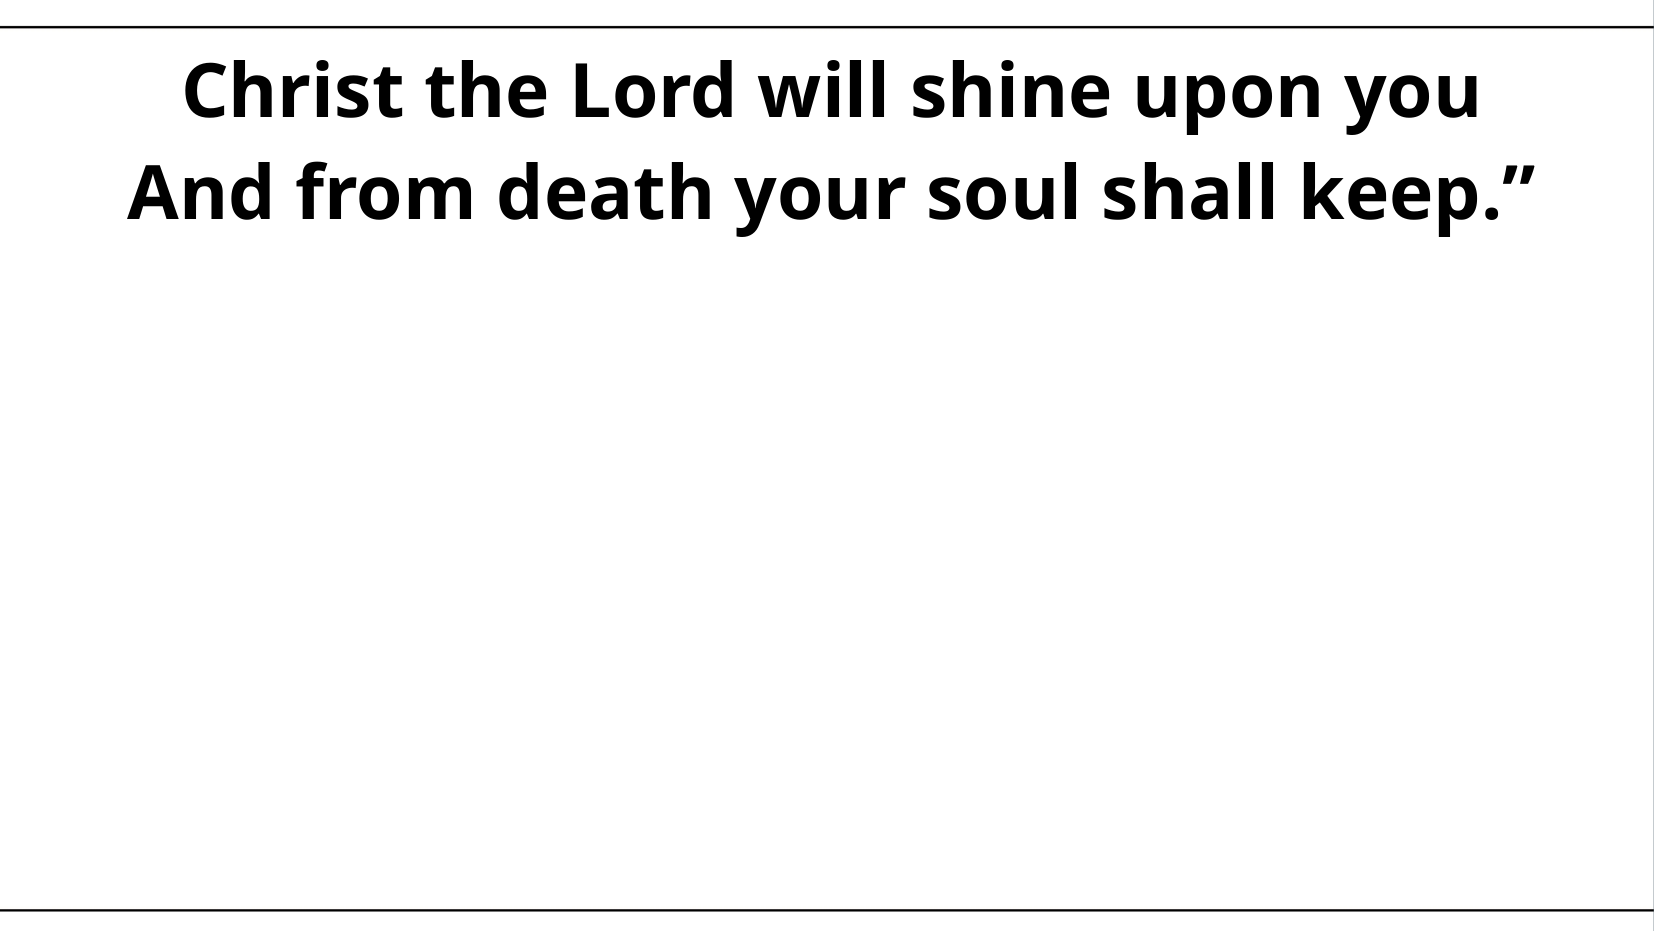

Christ the Lord will shine upon you
And from death your soul shall keep.”